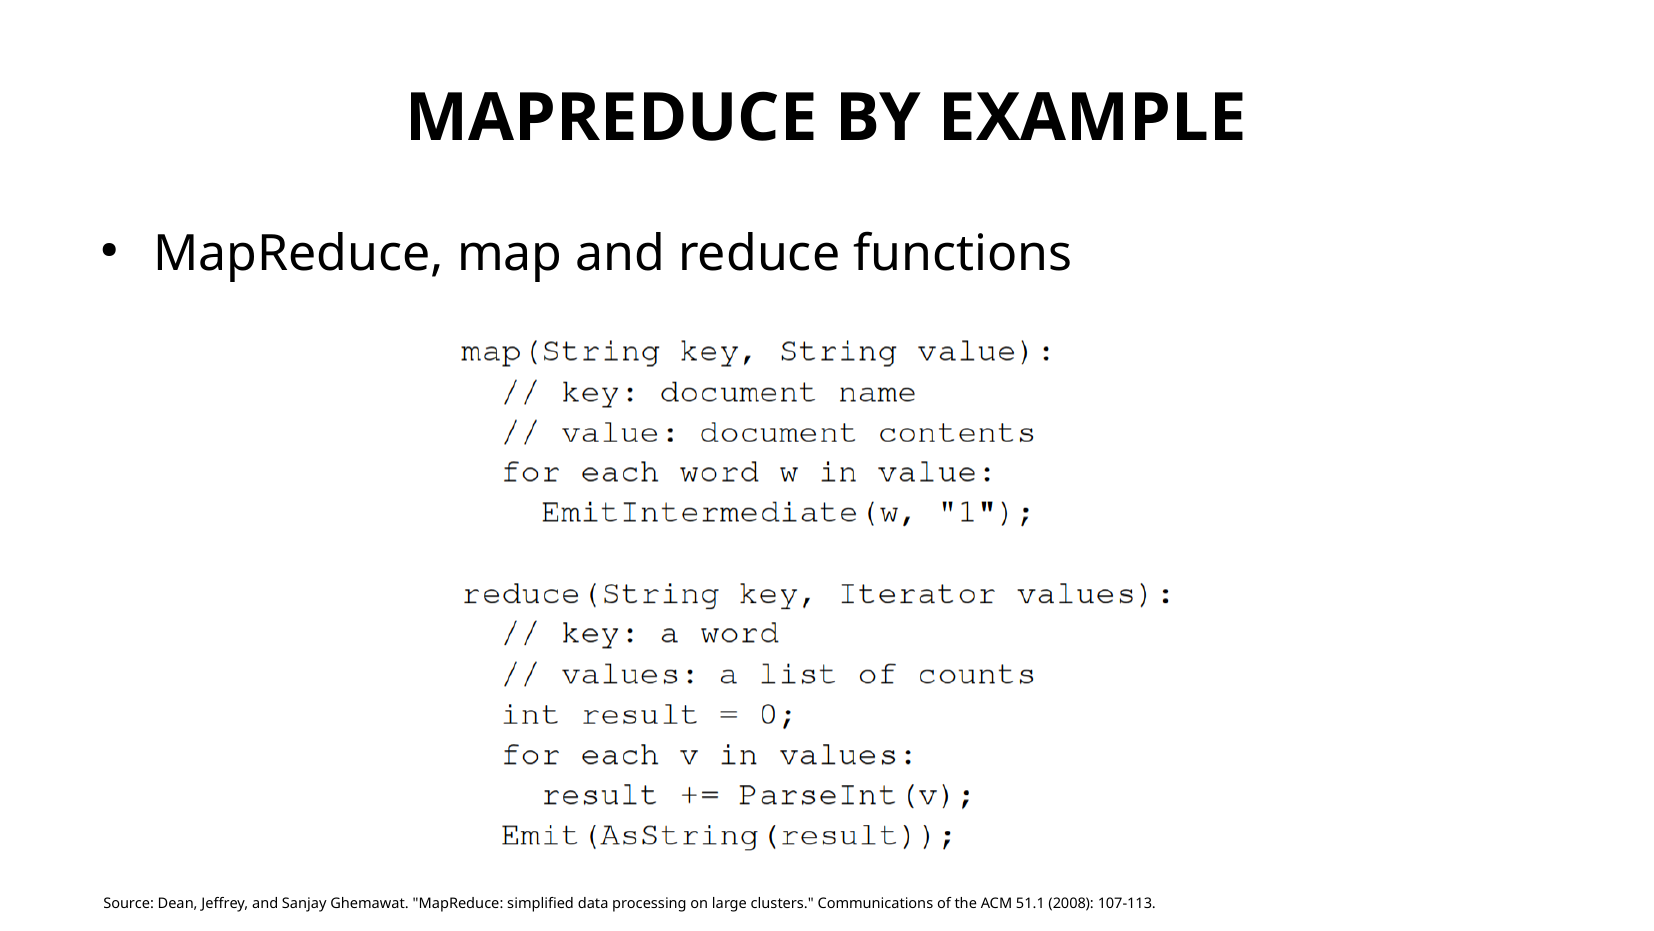

# MAPREDUCE BY EXAMPLE
MapReduce, map and reduce functions
Source: Dean, Jeffrey, and Sanjay Ghemawat. "MapReduce: simplified data processing on large clusters." Communications of the ACM 51.1 (2008): 107-113.